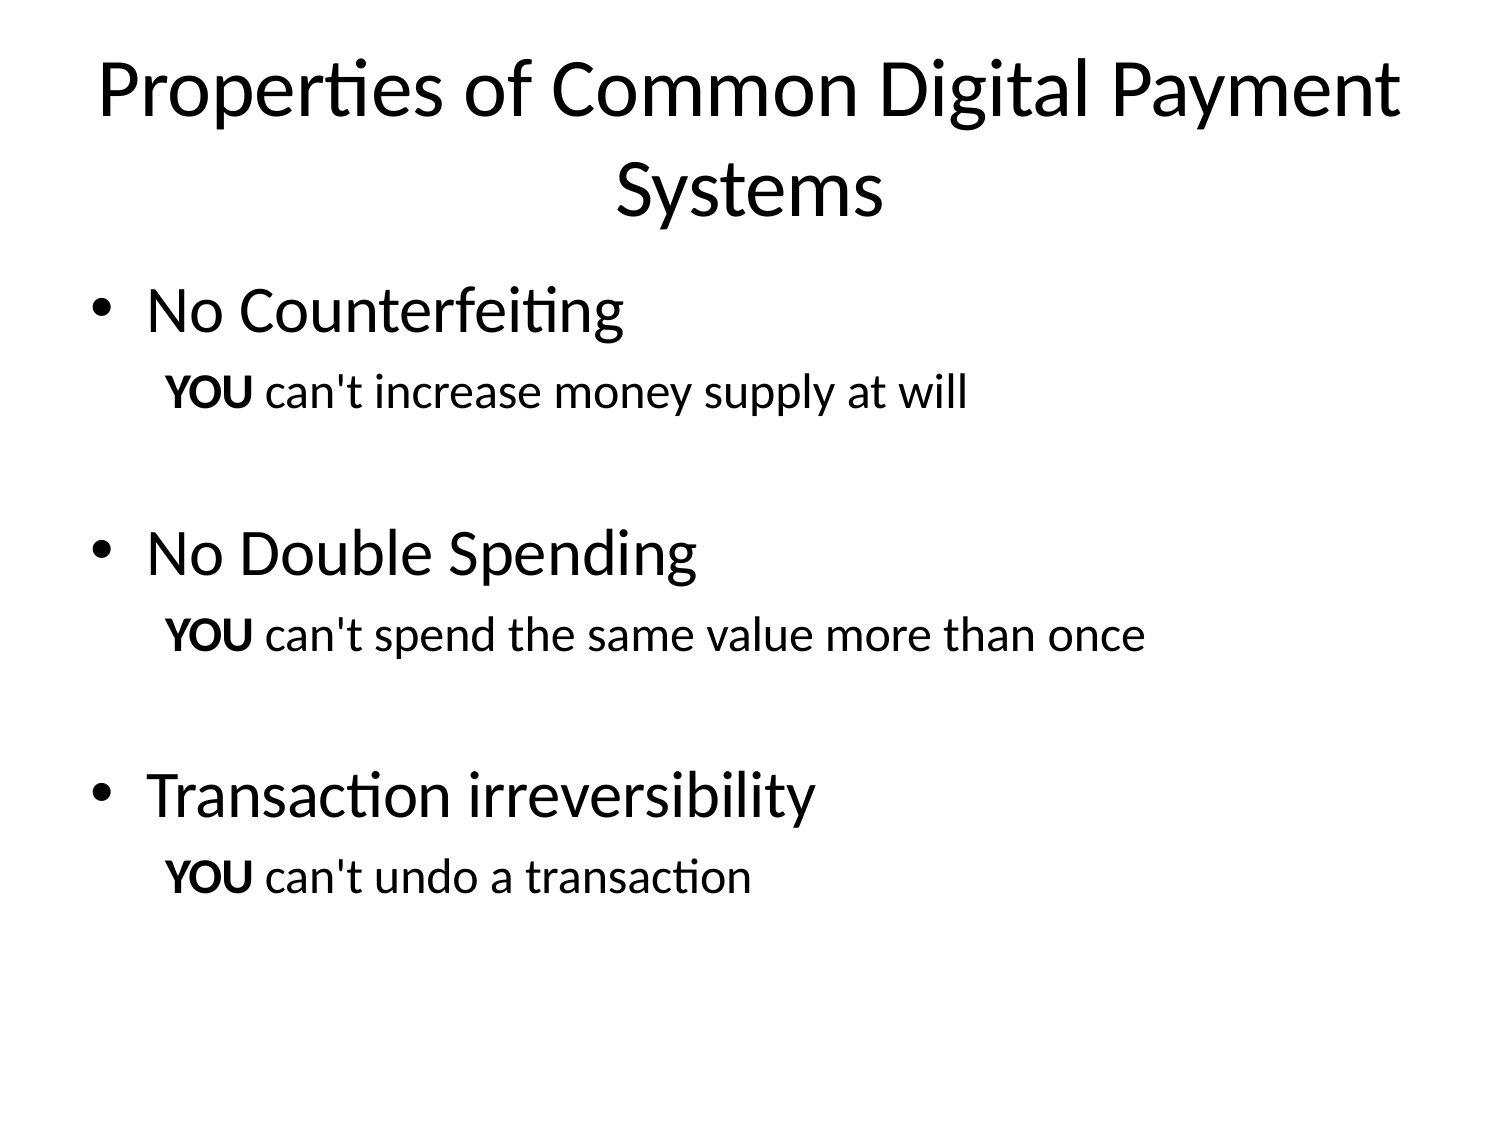

# Properties of Common Digital Payment Systems
No Counterfeiting
YOU can't increase money supply at will
No Double Spending
YOU can't spend the same value more than once
Transaction irreversibility
YOU can't undo a transaction